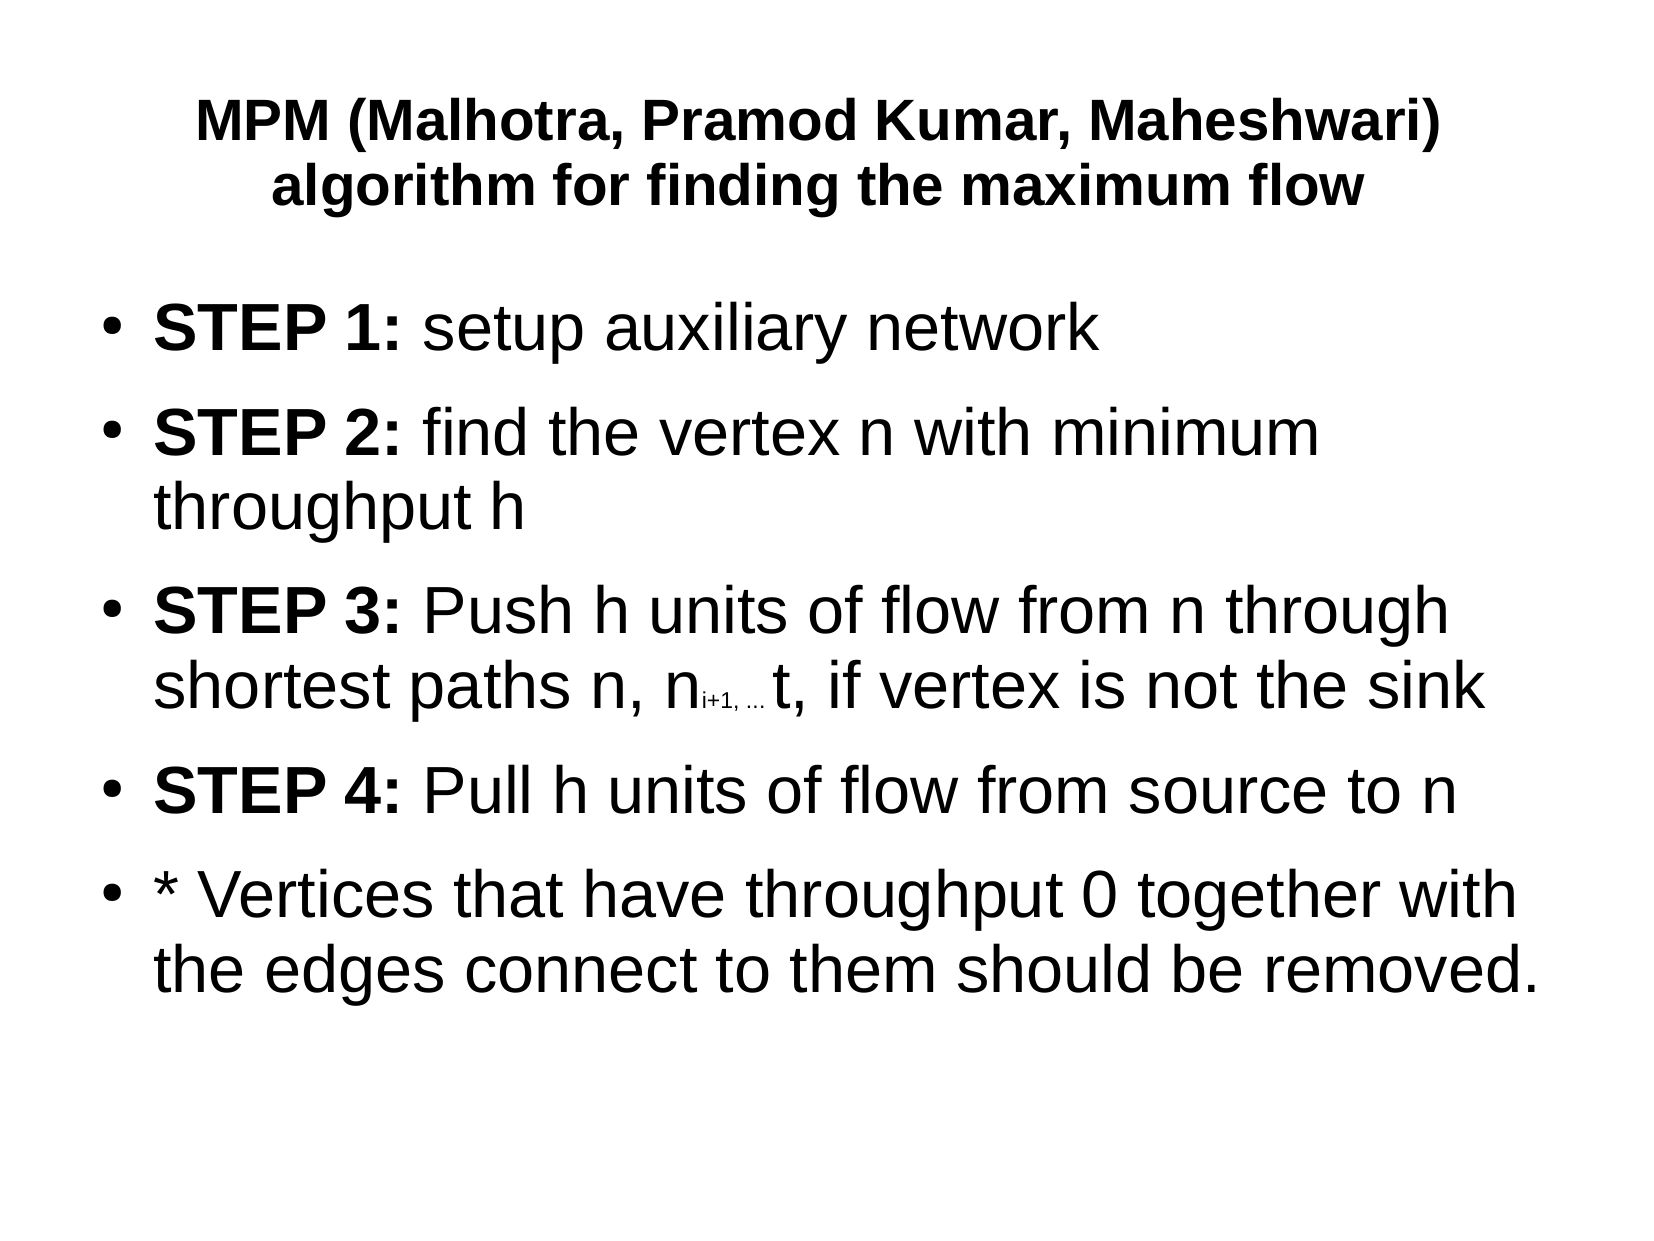

# MPM (Malhotra, Pramod Kumar, Maheshwari) algorithm for finding the maximum flow
STEP 1: setup auxiliary network
STEP 2: find the vertex n with minimum throughput h
STEP 3: Push h units of flow from n through shortest paths n, ni+1, ... t, if vertex is not the sink
STEP 4: Pull h units of flow from source to n
* Vertices that have throughput 0 together with the edges connect to them should be removed.